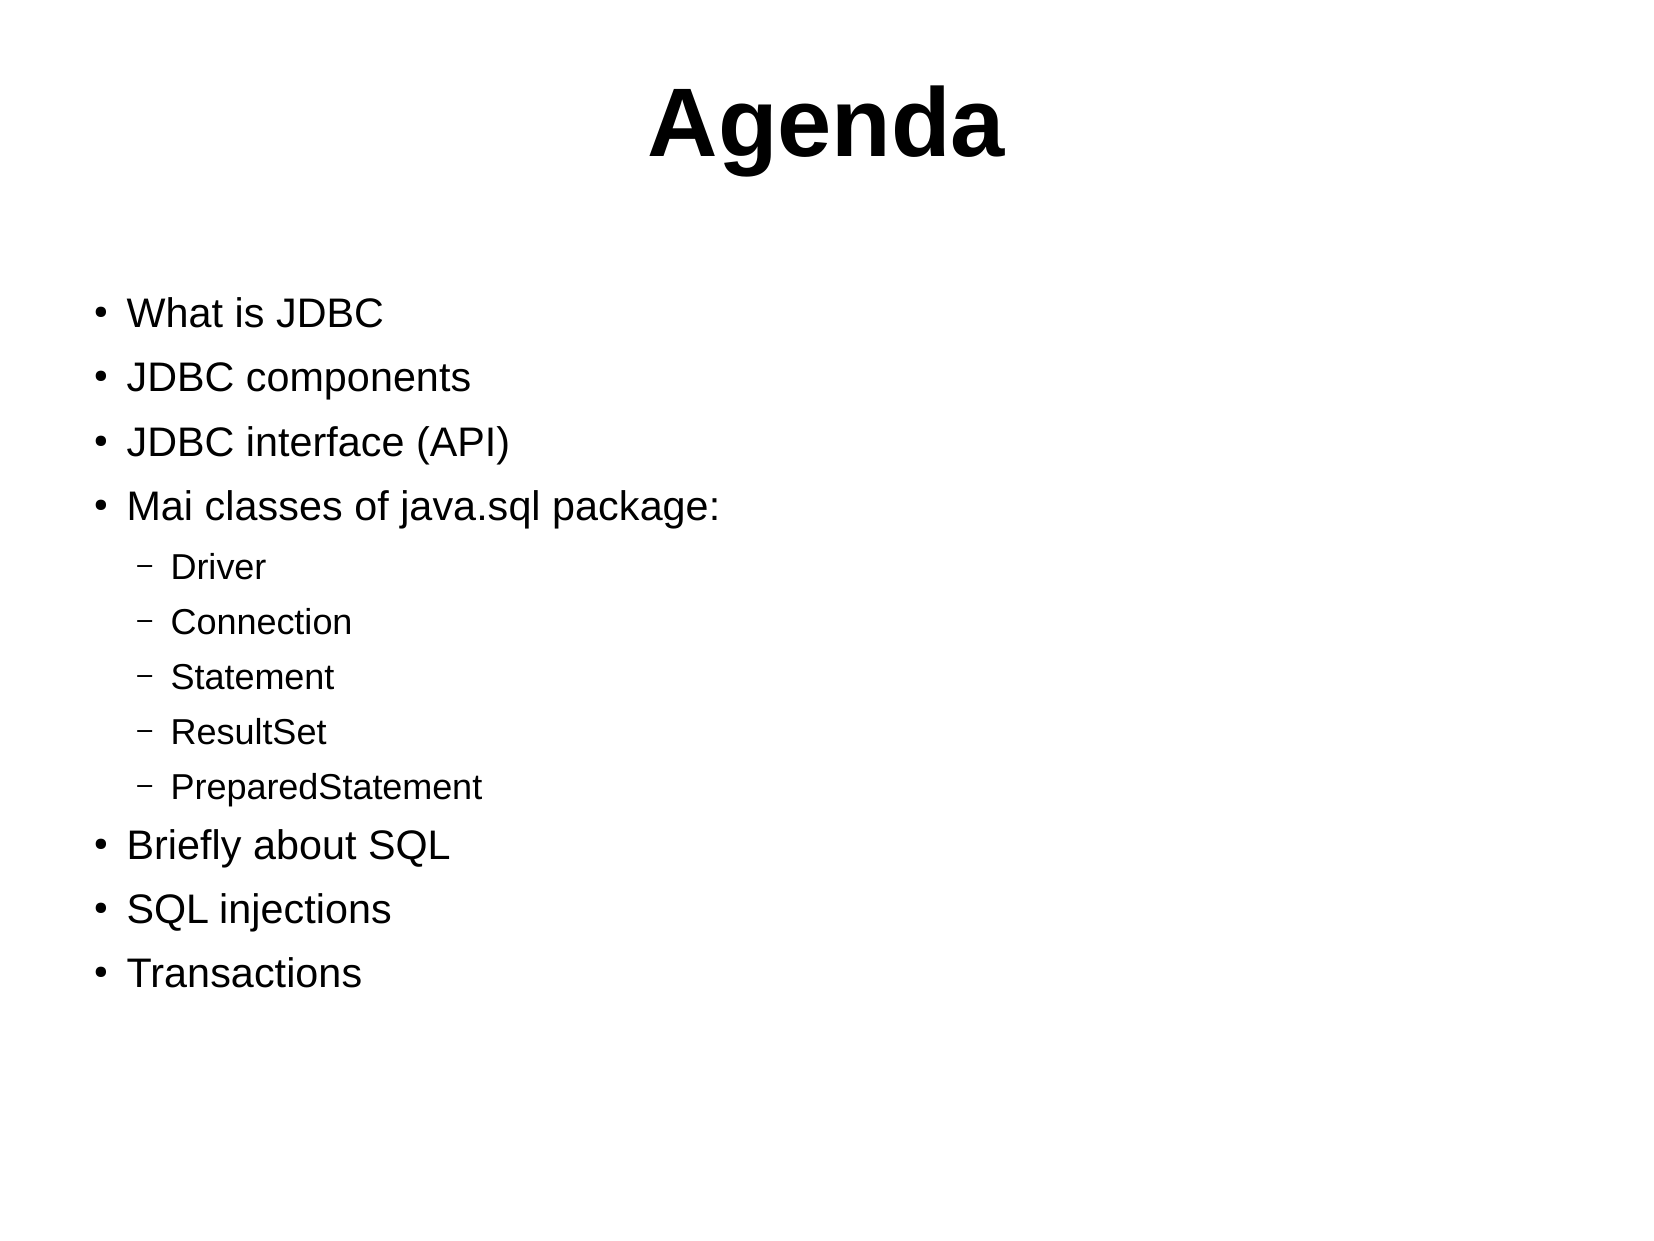

# Agenda
What is JDBC
JDBC components
JDBC interface (API)
Mai classes of java.sql package:
Driver
Connection
Statement
ResultSet
PreparedStatement
Briefly about SQL
SQL injections
Transactions